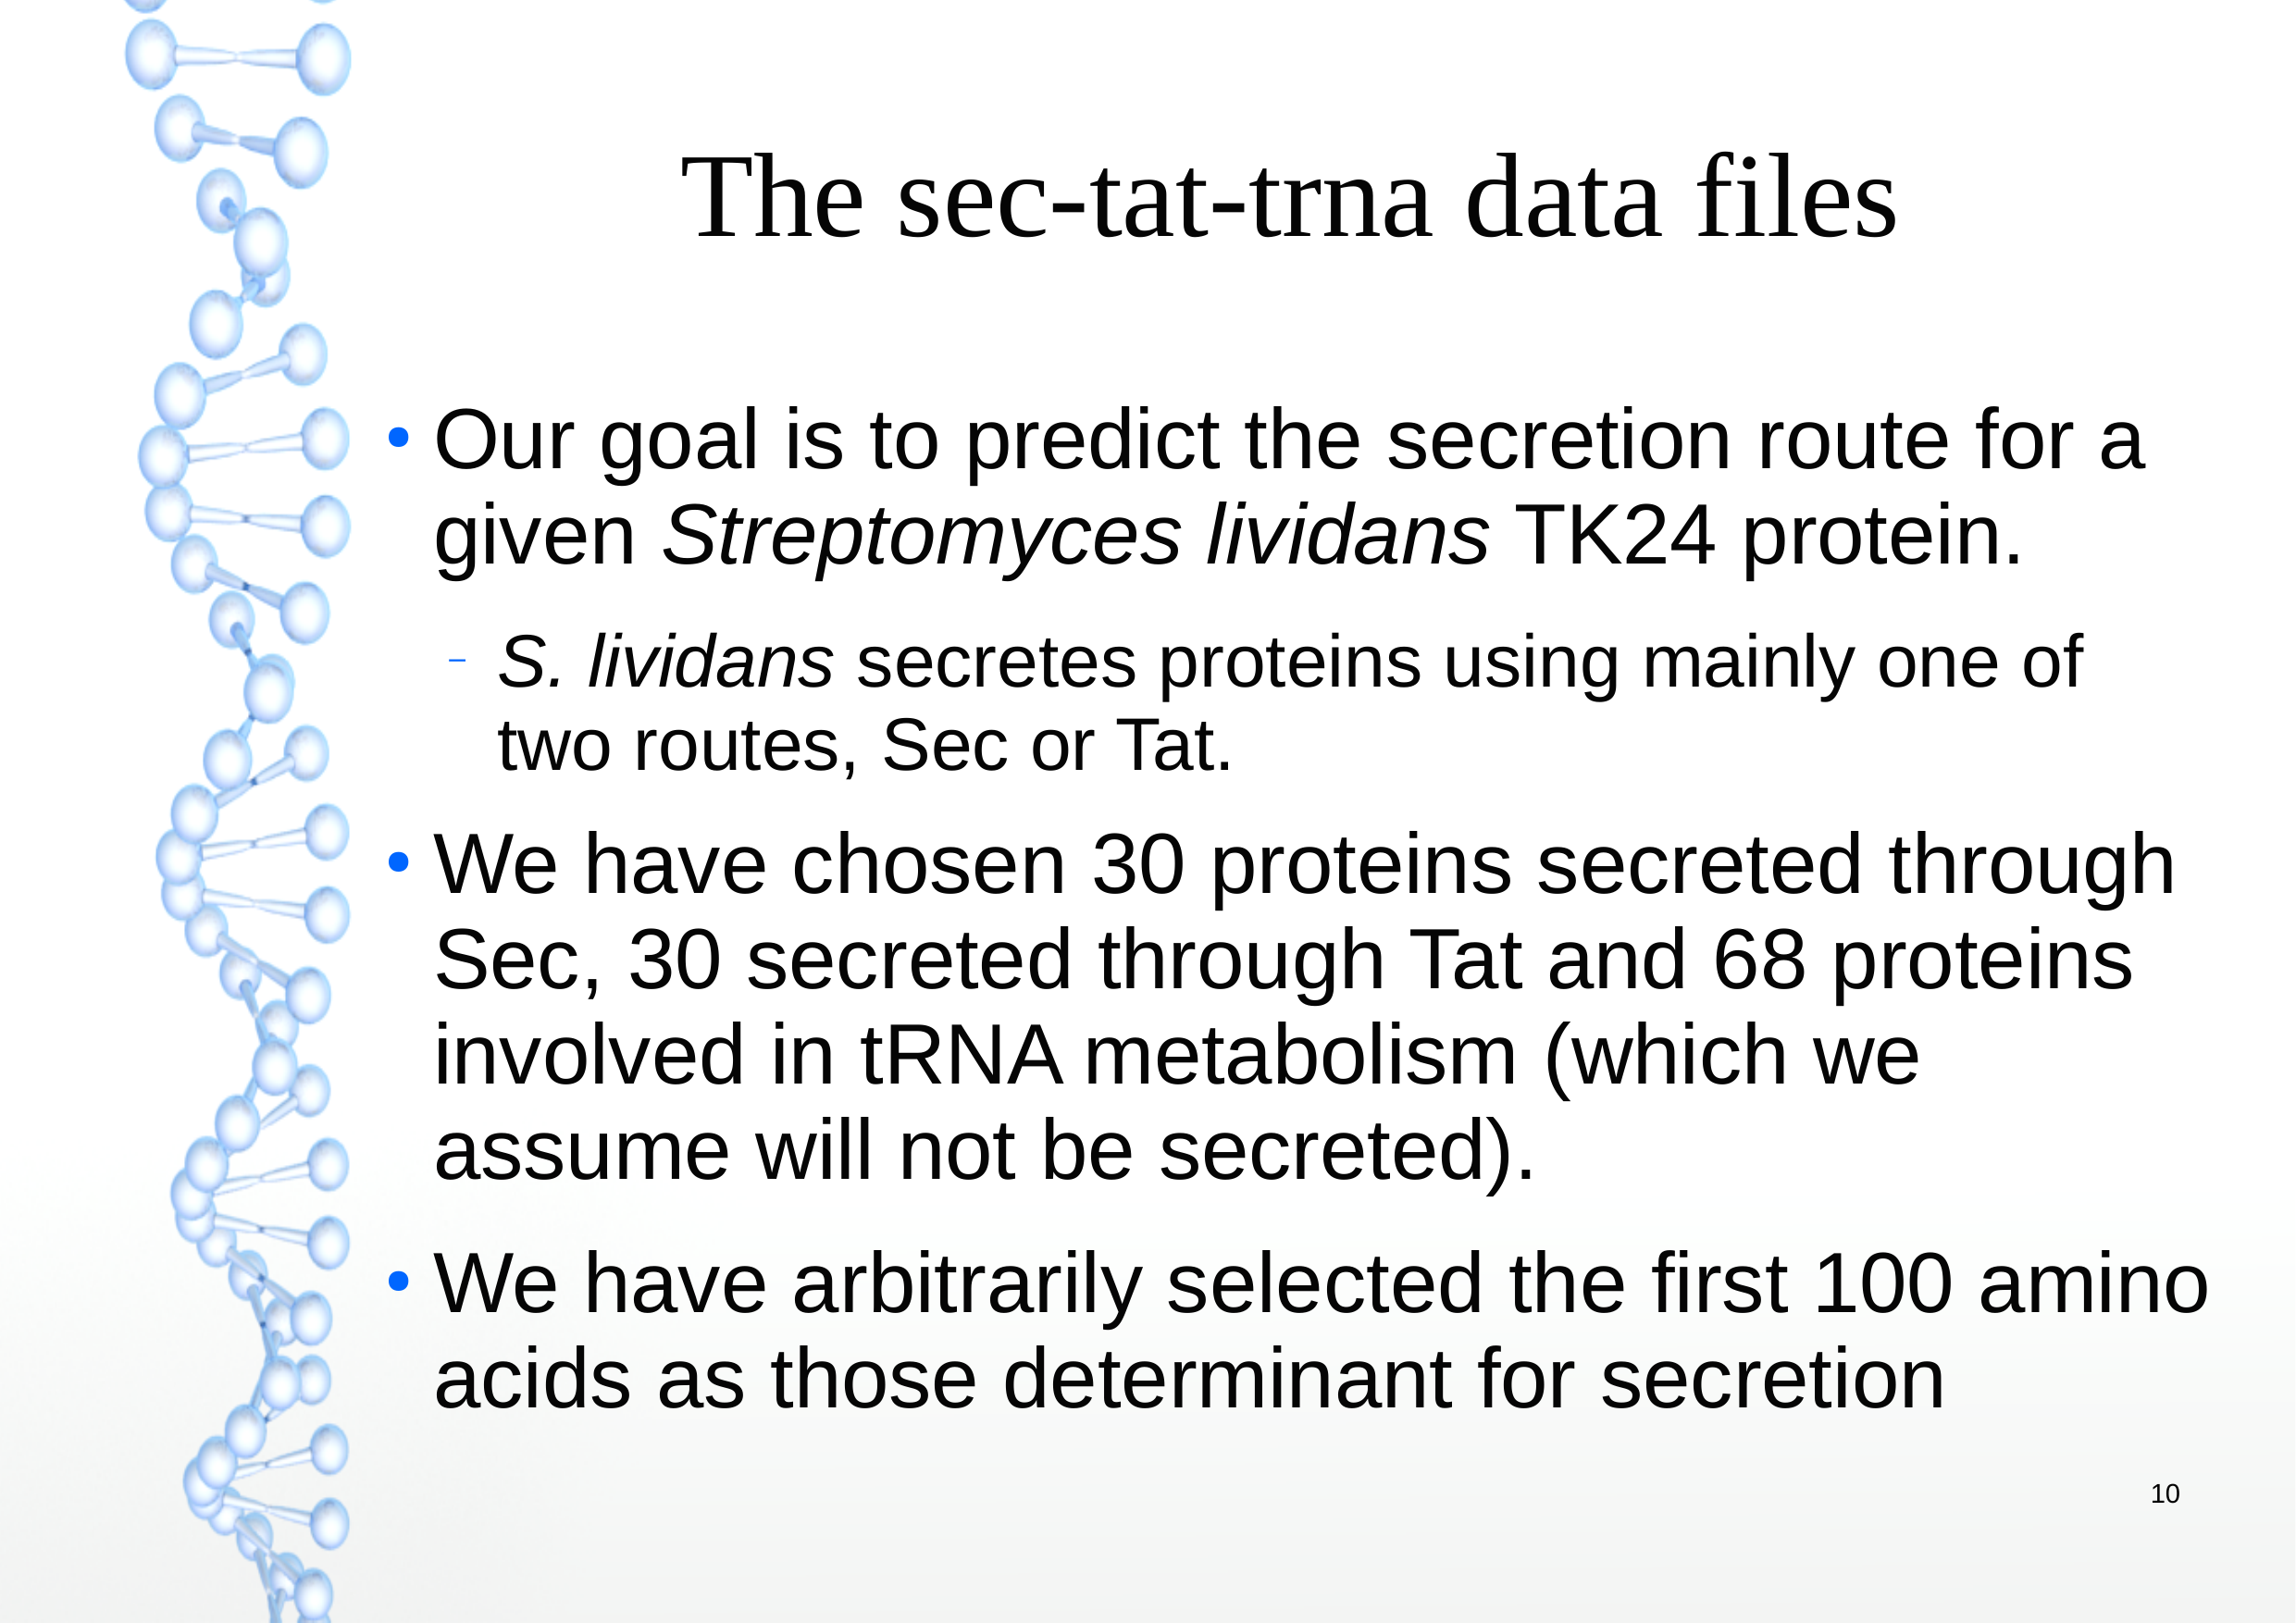

# The sec-tat-trna data files
Our goal is to predict the secretion route for a given Streptomyces lividans TK24 protein.
S. lividans secretes proteins using mainly one of two routes, Sec or Tat.
We have chosen 30 proteins secreted through Sec, 30 secreted through Tat and 68 proteins involved in tRNA metabolism (which we assume will not be secreted).
We have arbitrarily selected the first 100 amino acids as those determinant for secretion
10